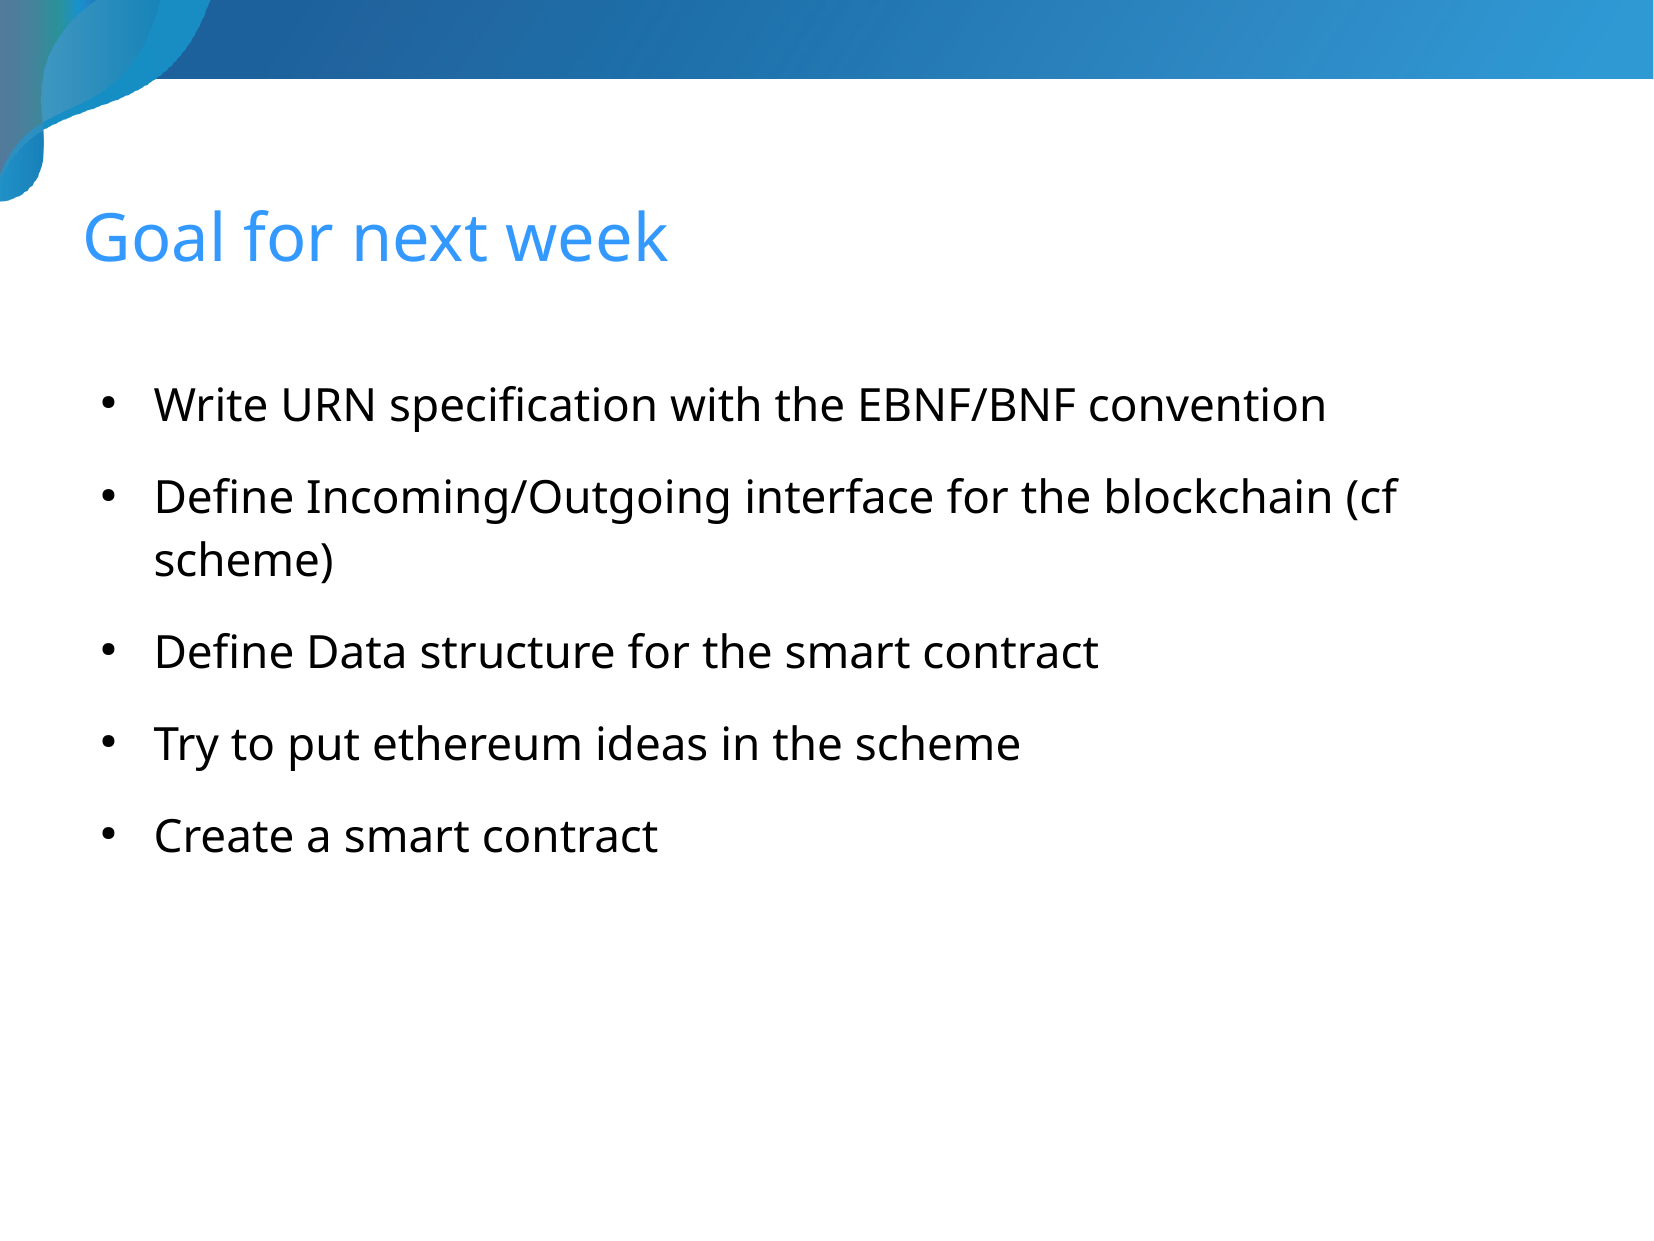

# Goal for next week
Write URN specification with the EBNF/BNF convention
Define Incoming/Outgoing interface for the blockchain (cf scheme)
Define Data structure for the smart contract
Try to put ethereum ideas in the scheme
Create a smart contract